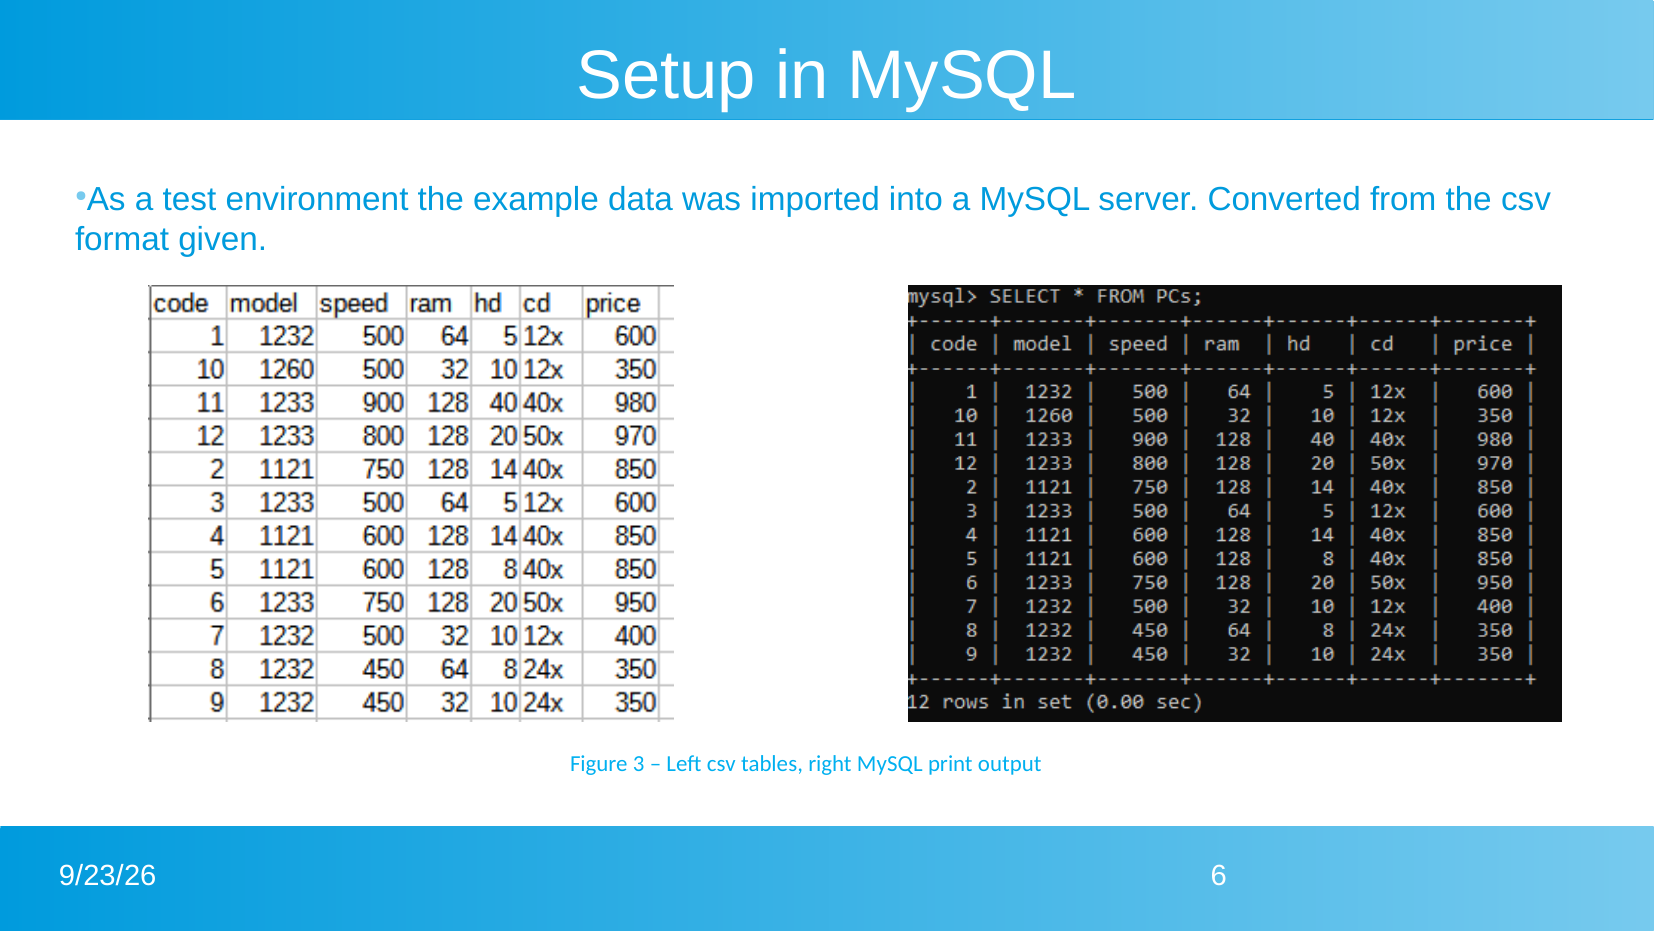

# Setup in MySQL
As a test environment the example data was imported into a MySQL server. Converted from the csv format given.
Figure 3 – Left csv tables, right MySQL print output